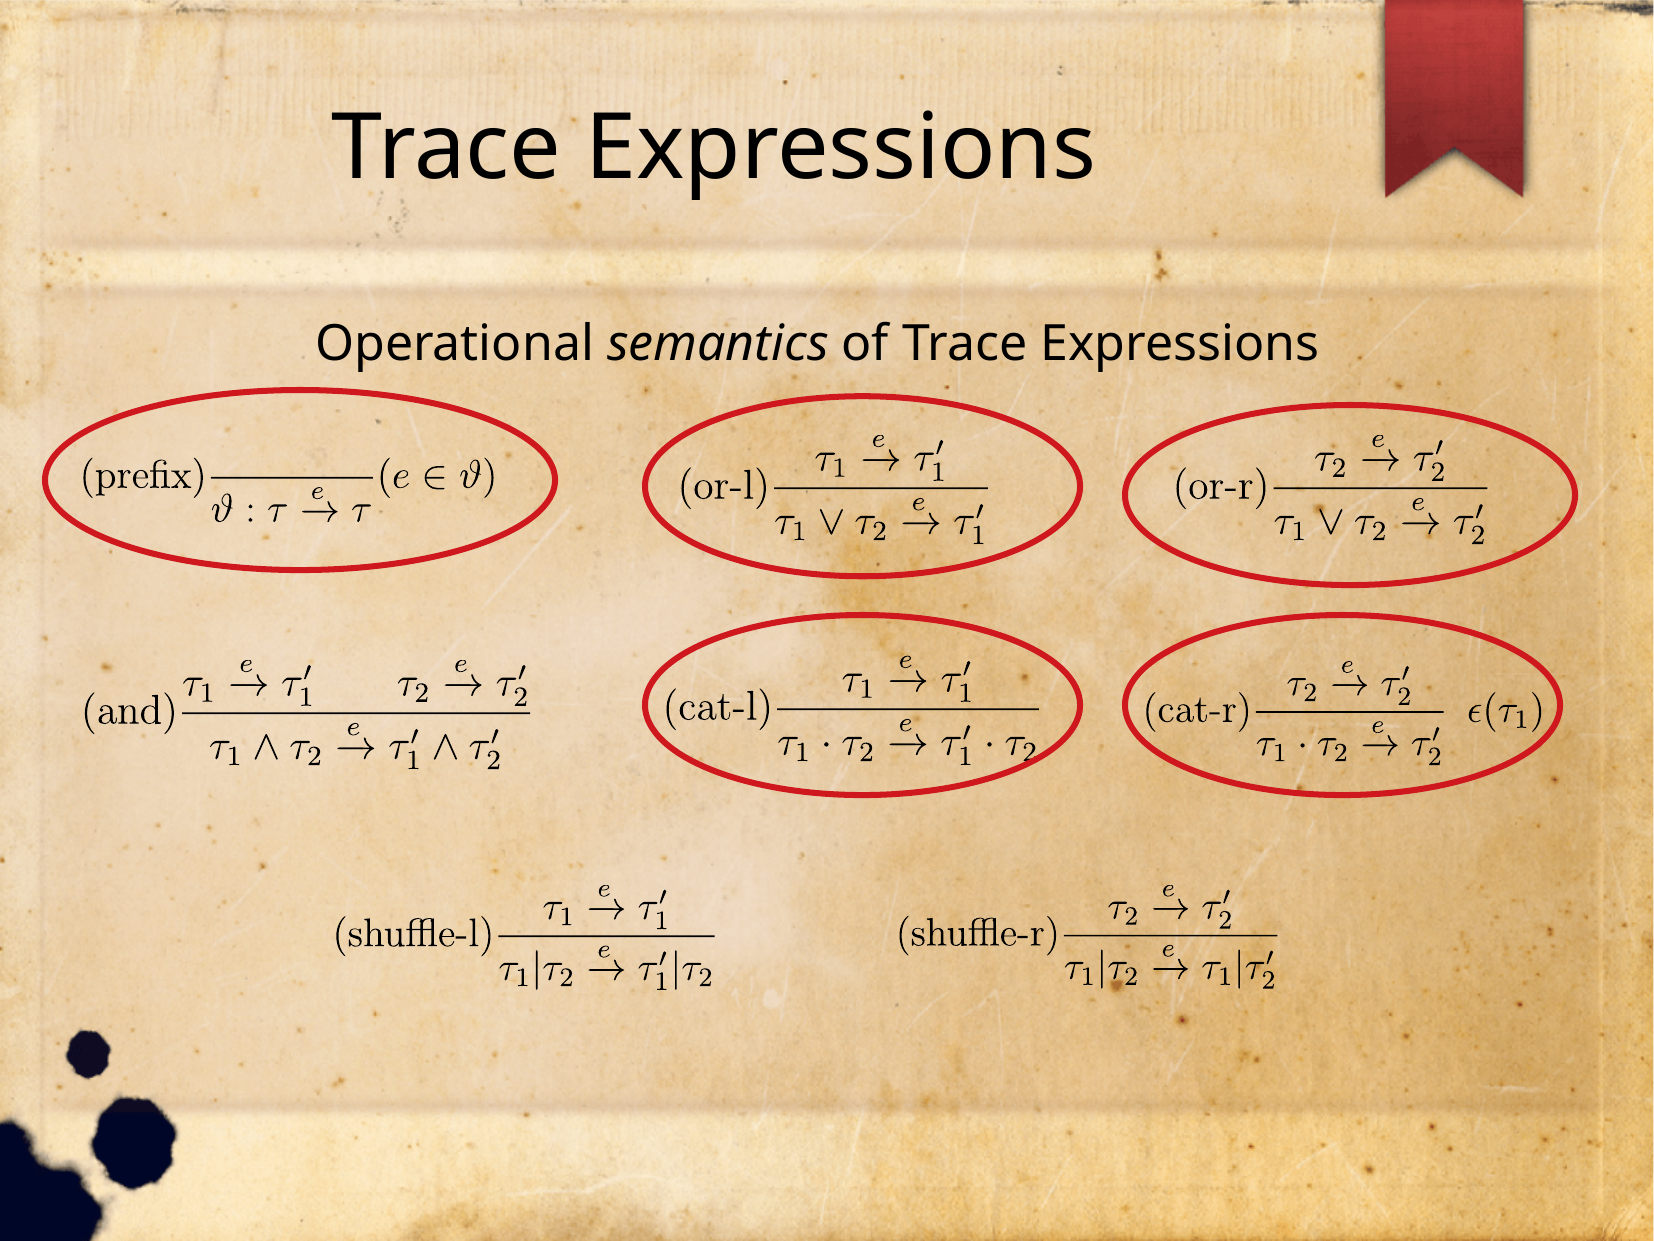

# Trace Expressions
Operational semantics of Trace Expressions